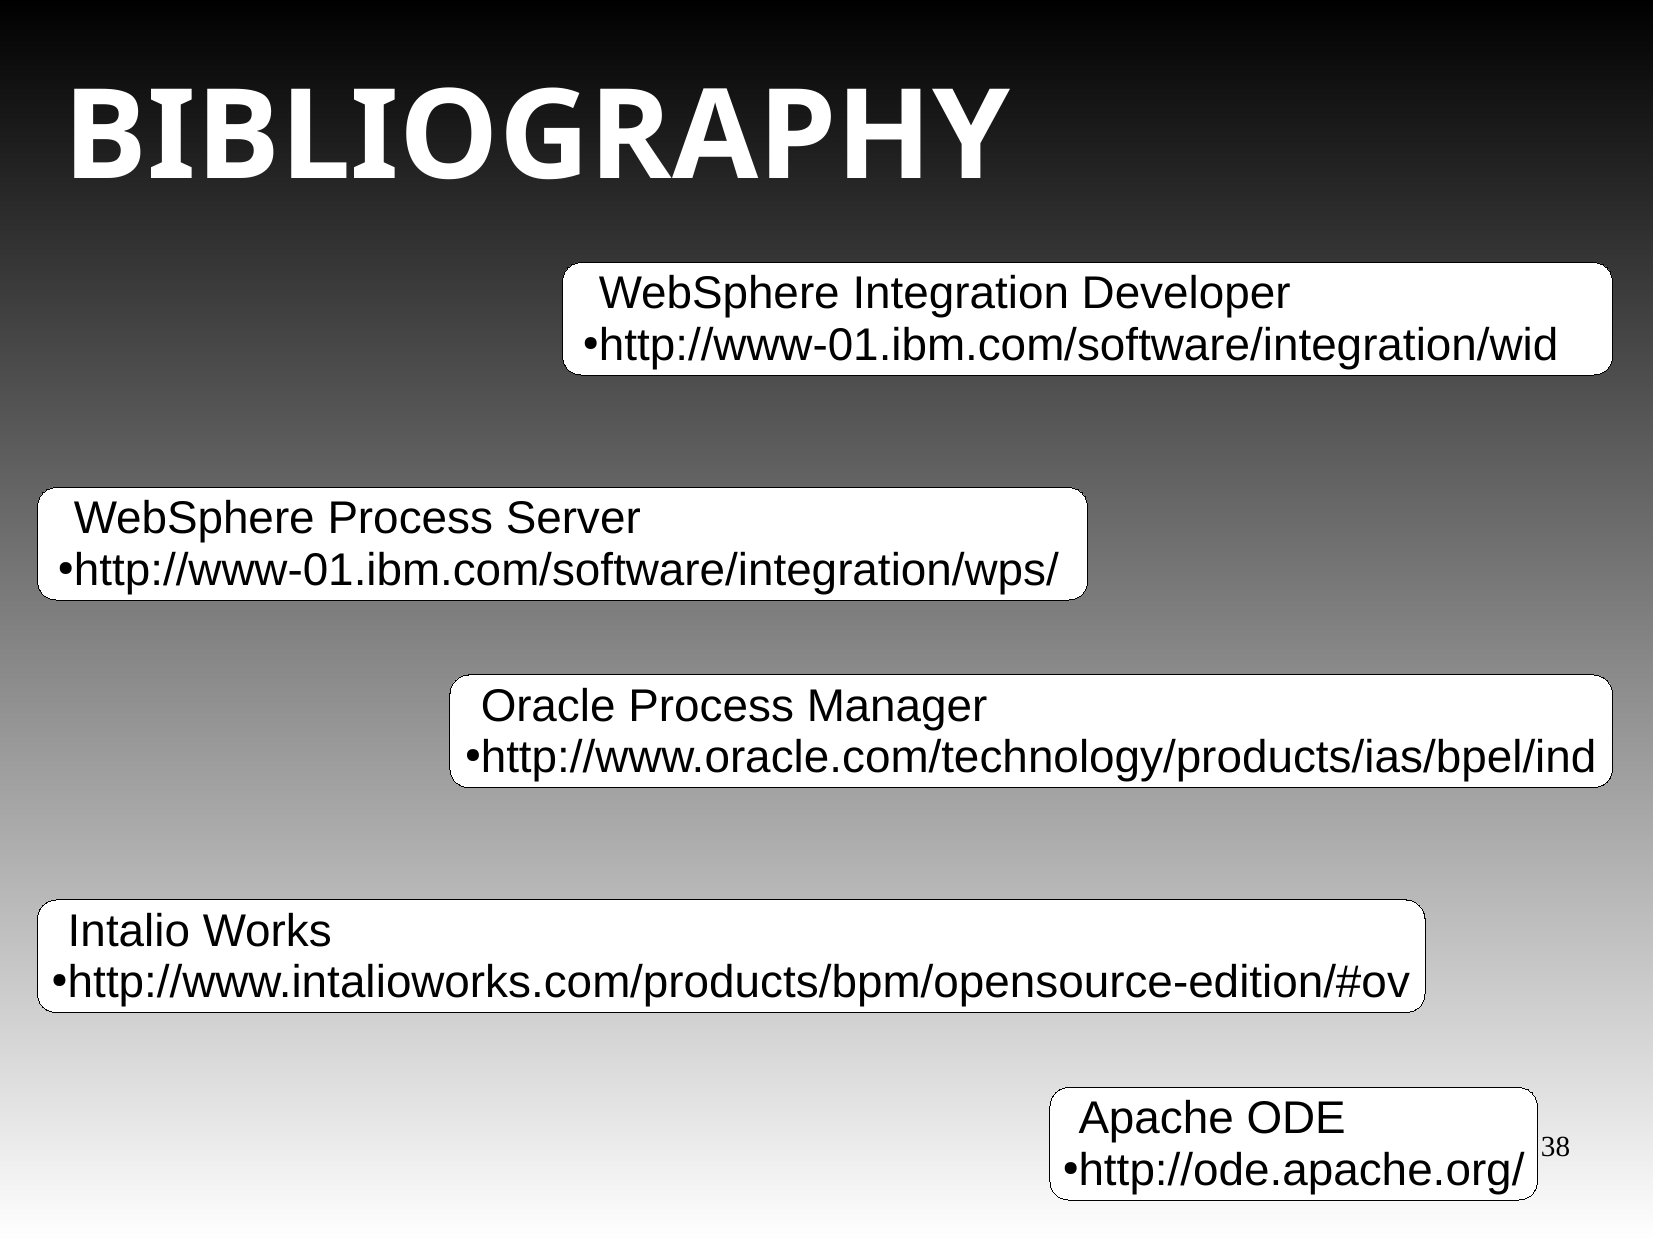

BIBLIOGRAPHY
WebSphere Integration Developer
http://www-01.ibm.com/software/integration/wid
WebSphere Process Server
http://www-01.ibm.com/software/integration/wps/
Oracle Process Manager
http://www.oracle.com/technology/products/ias/bpel/ind
Intalio Works
http://www.intalioworks.com/products/bpm/opensource-edition/#ov
Apache ODE
http://ode.apache.org/
38